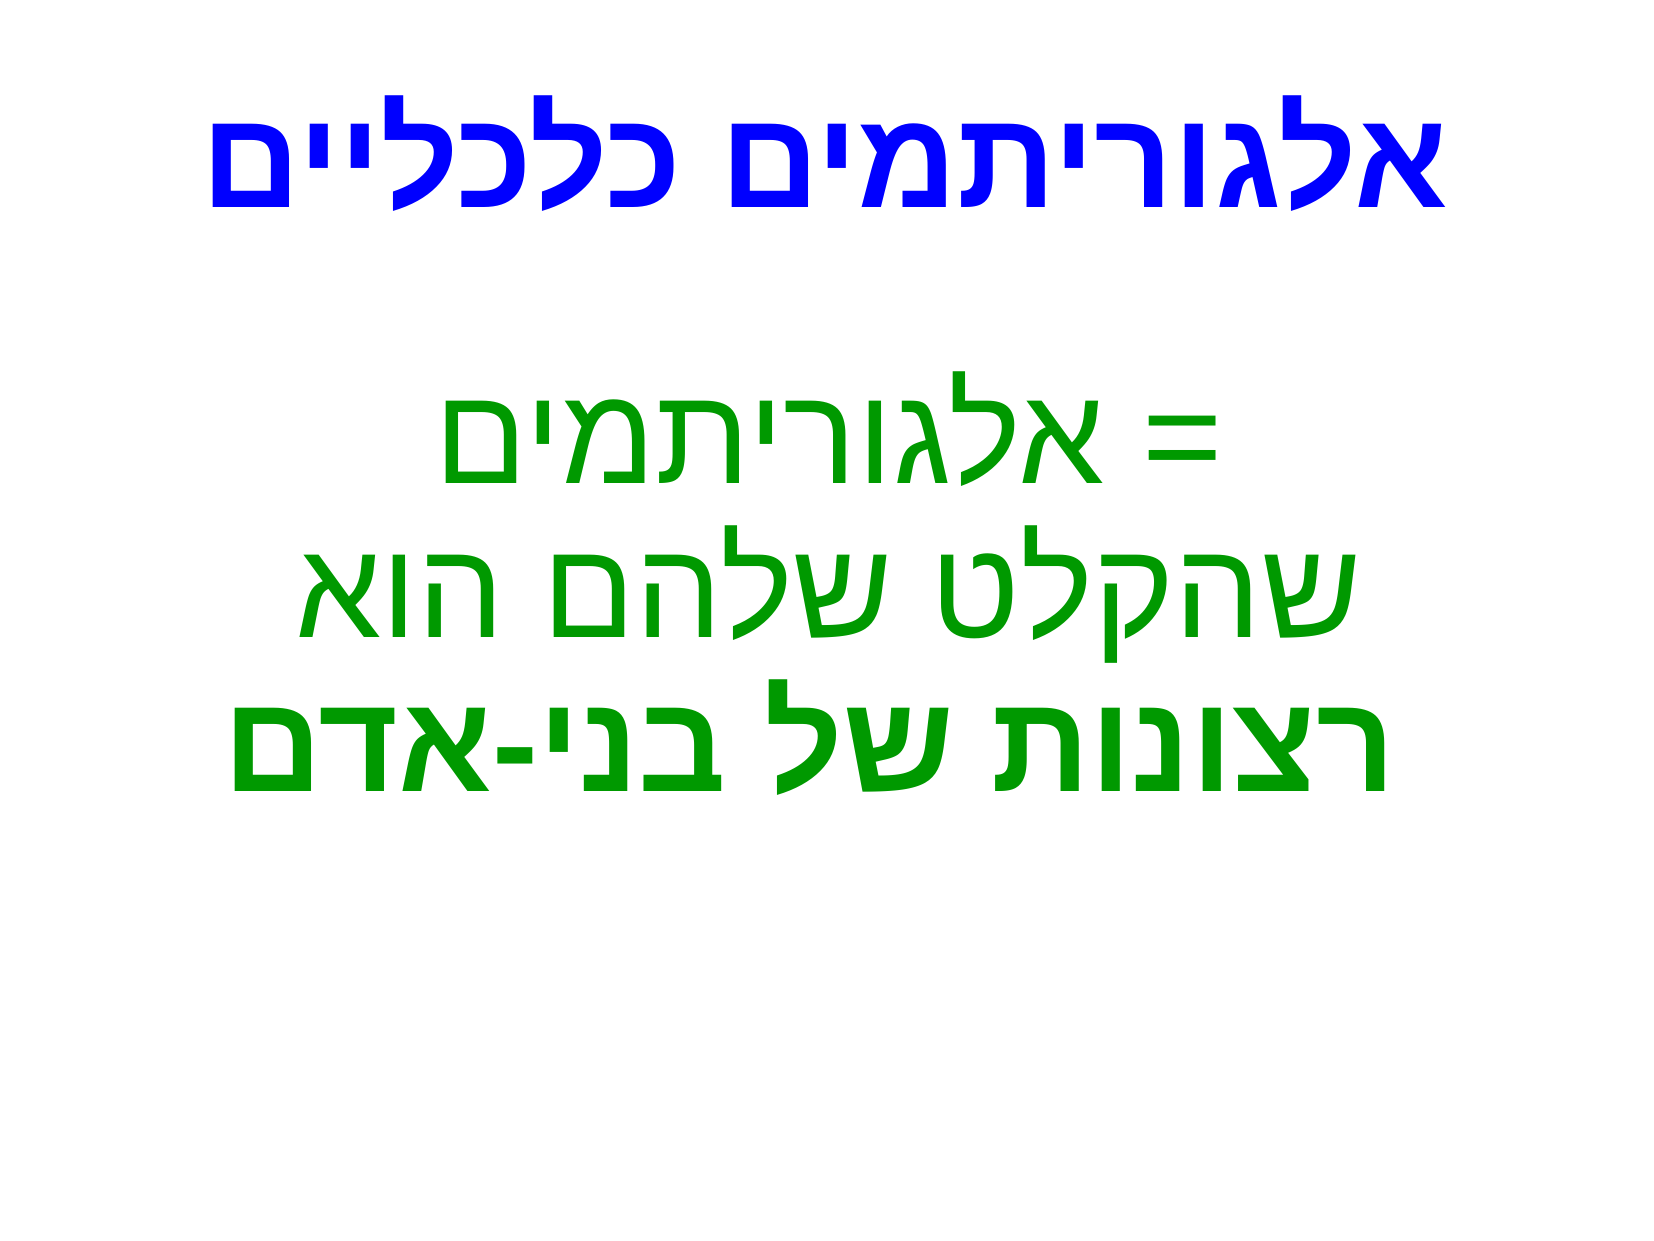

# אלגוריתמים כלכליים
= אלגוריתמים
שהקלט שלהם הוא
רצונות של בני-אדם